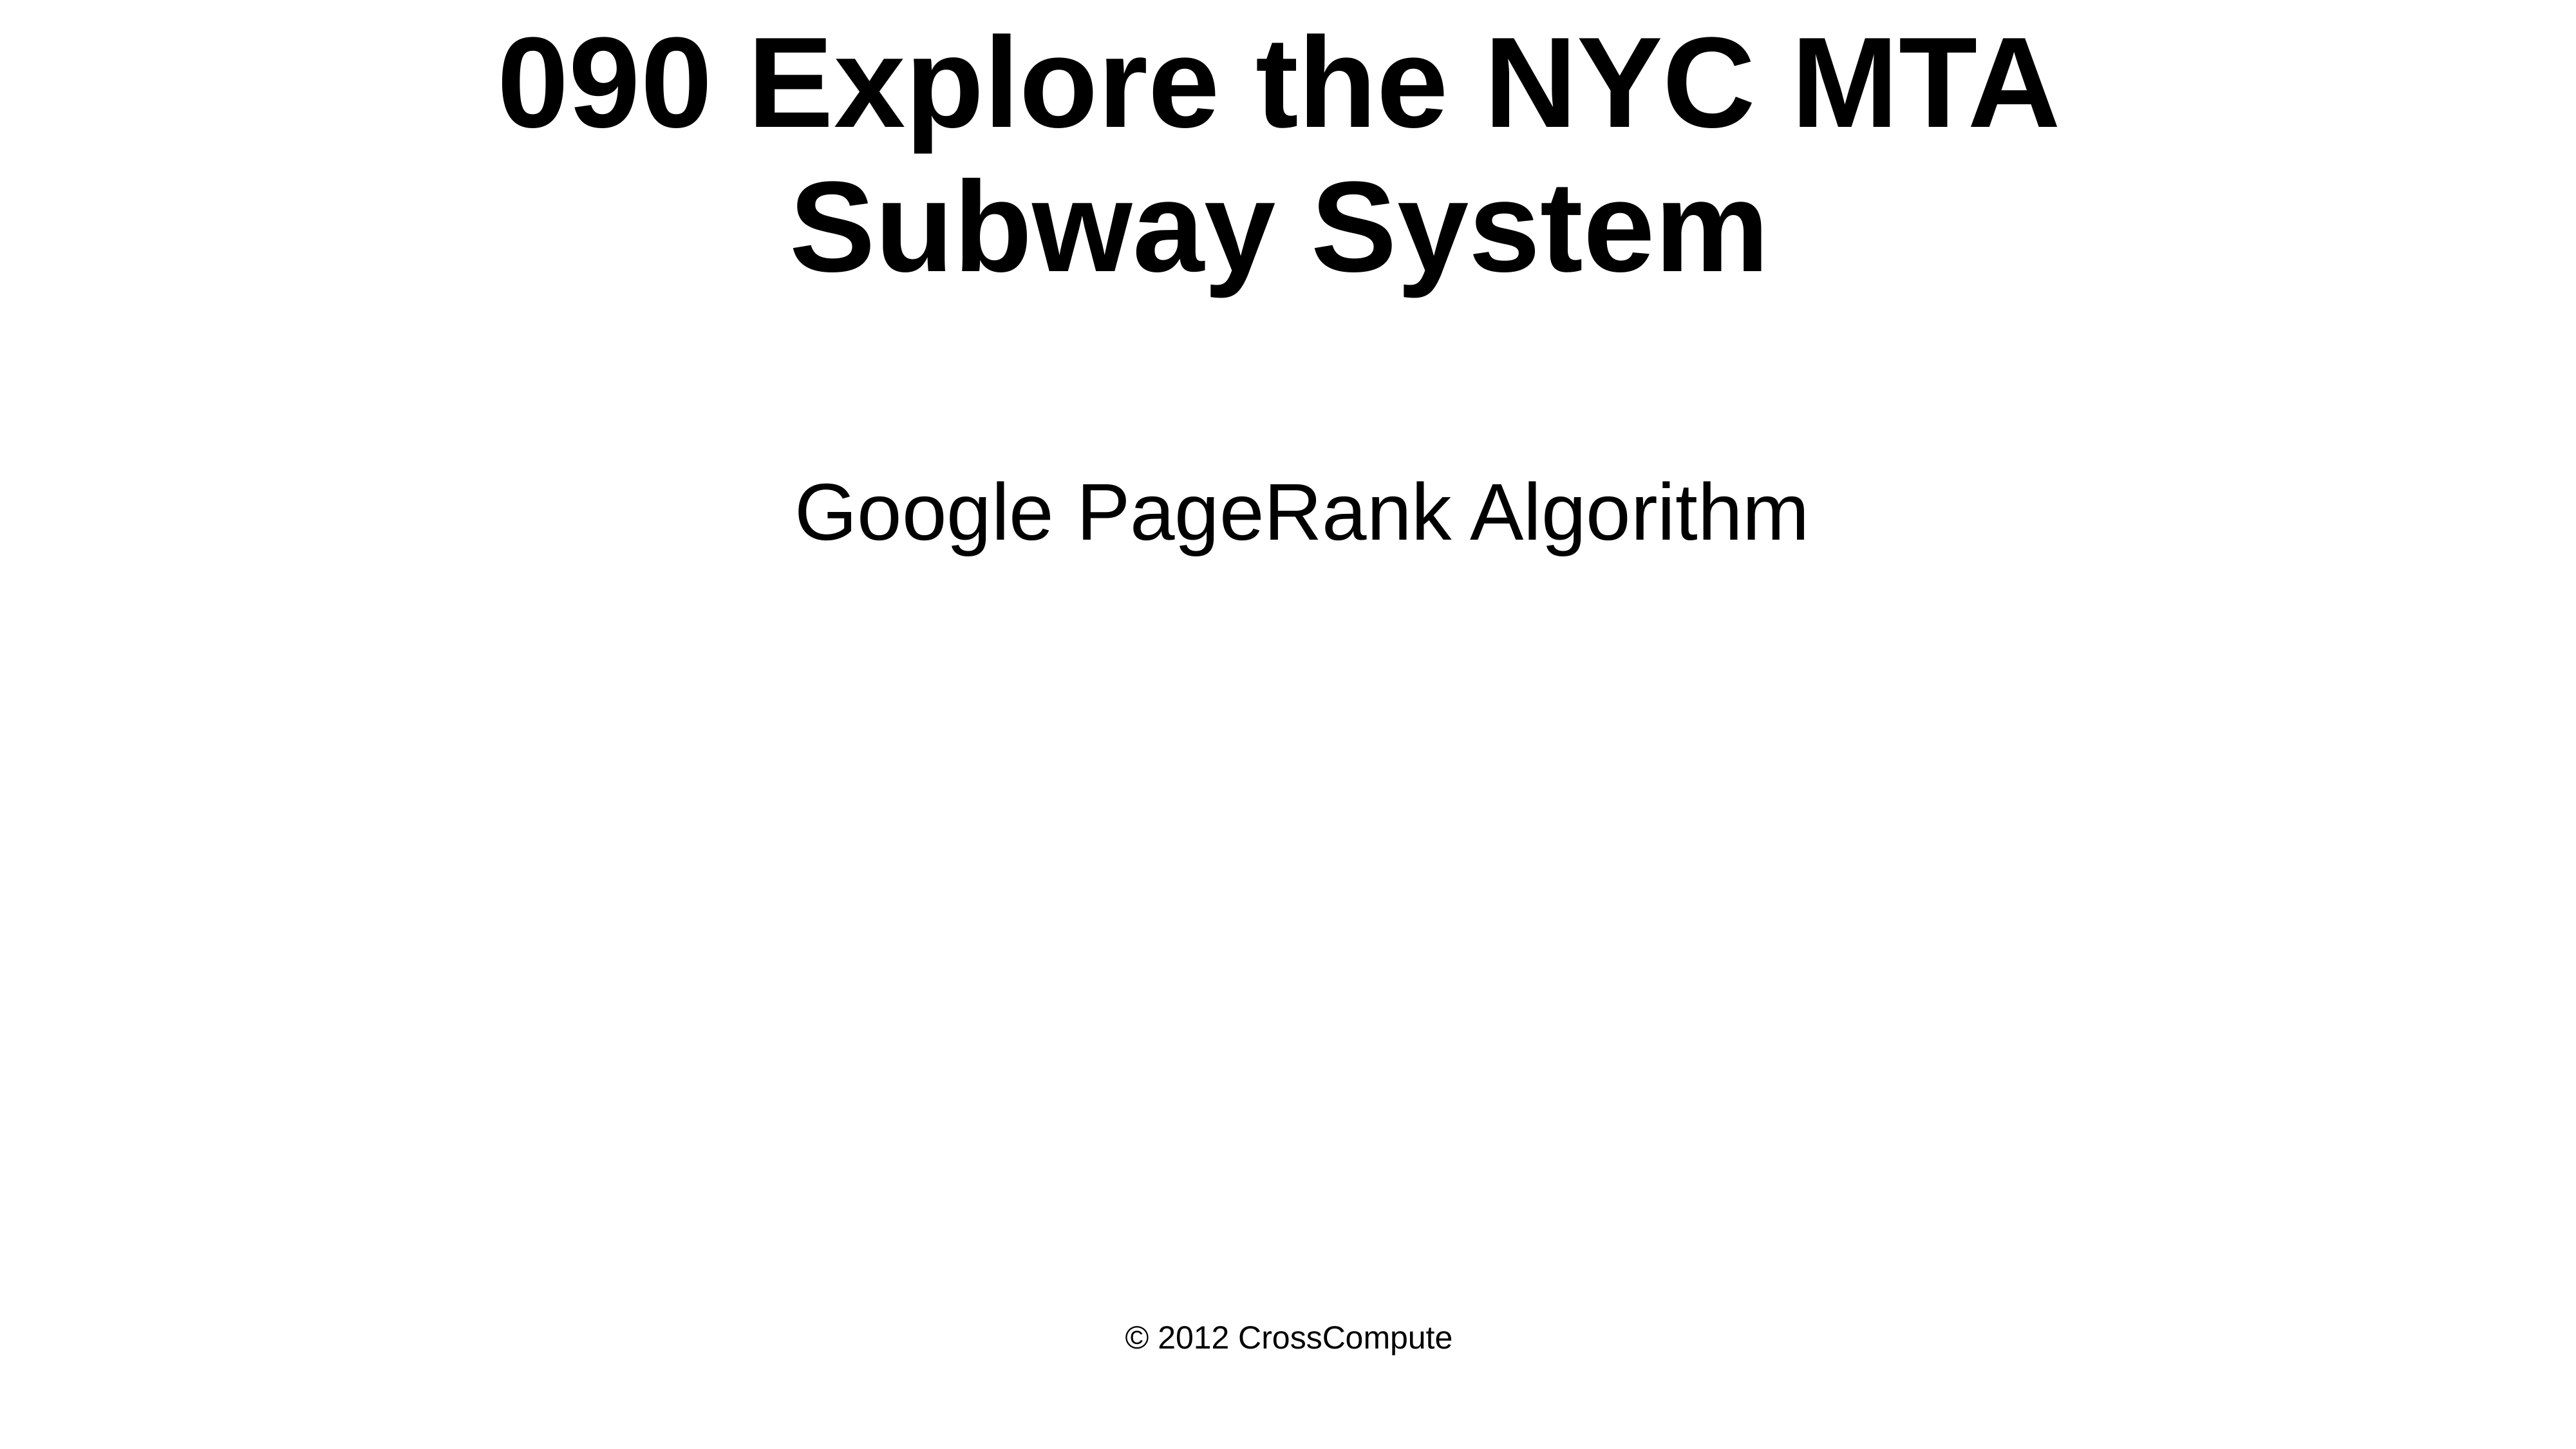

# 090 Explore the NYC MTA Subway System
Google PageRank Algorithm
© 2012 CrossCompute